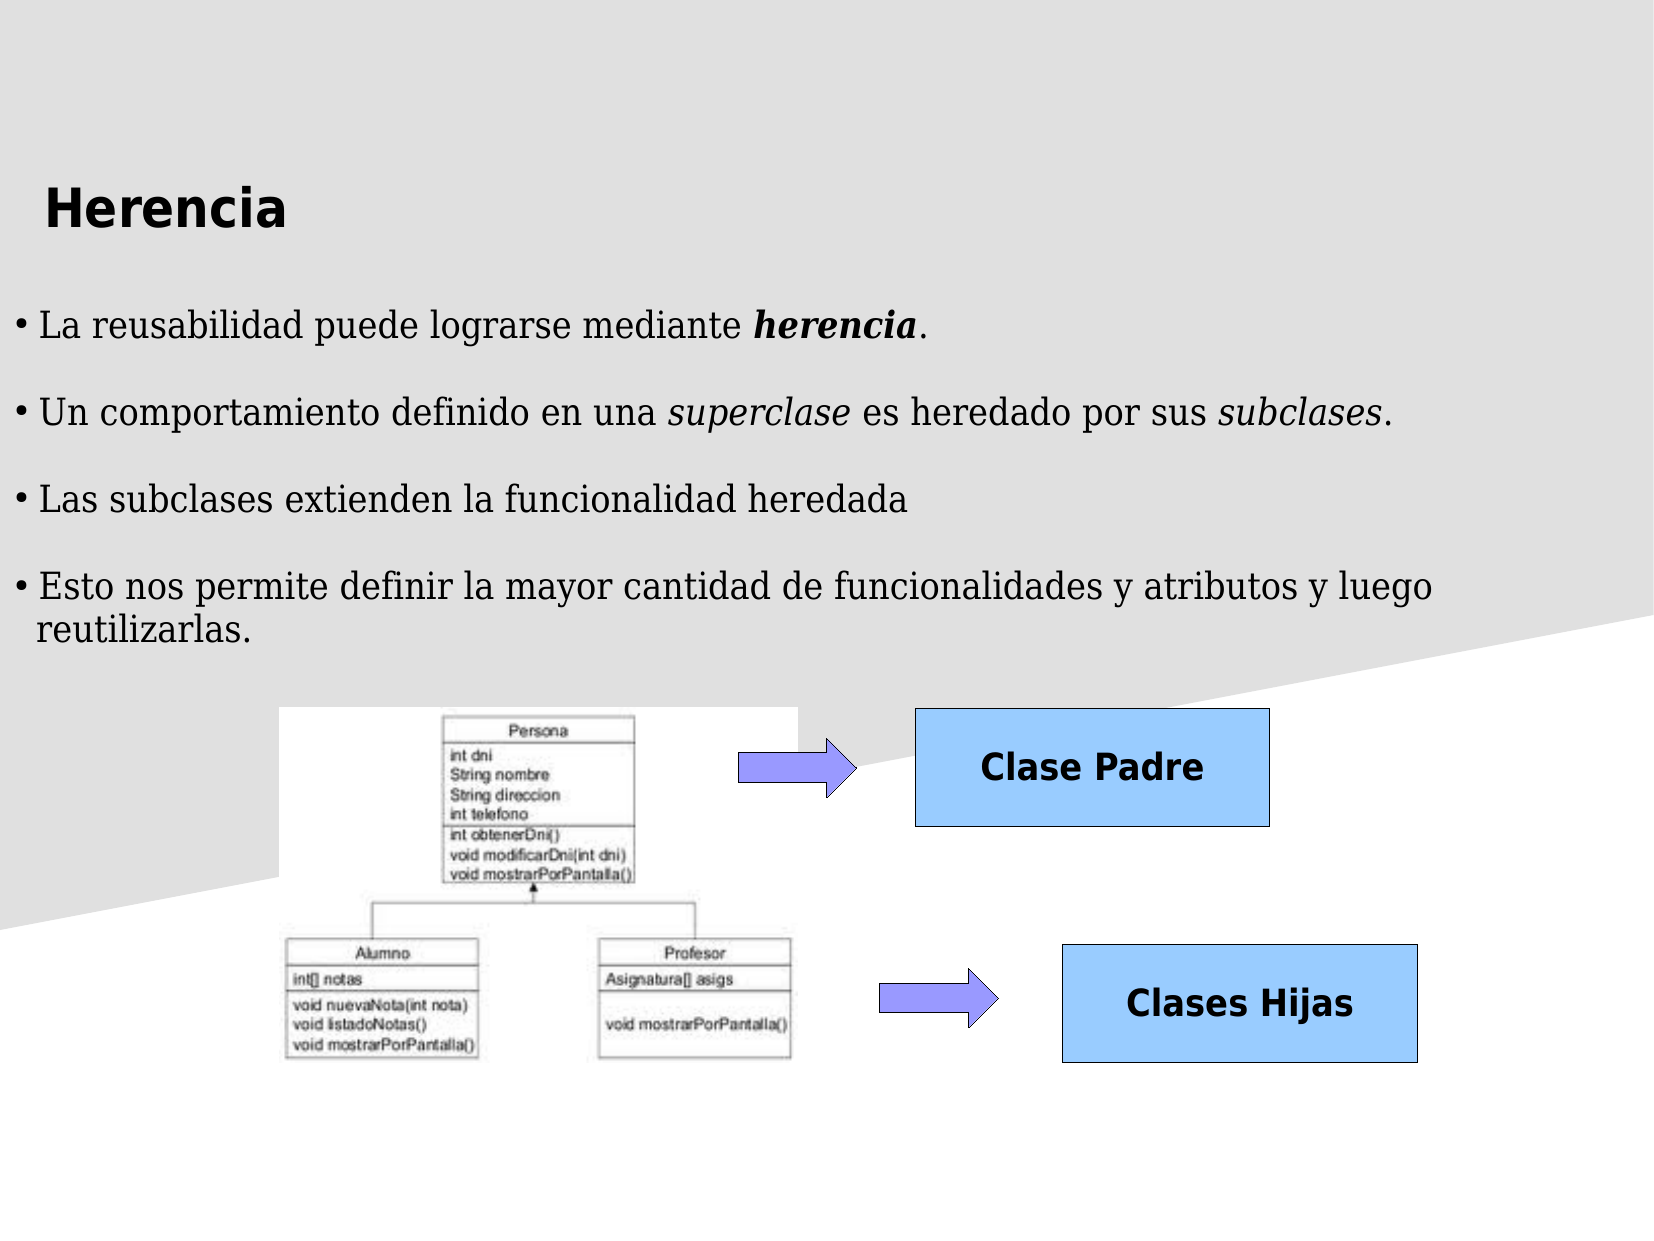

Herencia
 La reusabilidad puede lograrse mediante herencia.
 Un comportamiento definido en una superclase es heredado por sus subclases.
 Las subclases extienden la funcionalidad heredada
 Esto nos permite definir la mayor cantidad de funcionalidades y atributos y luego reutilizarlas.
Clase Padre
Clases Hijas